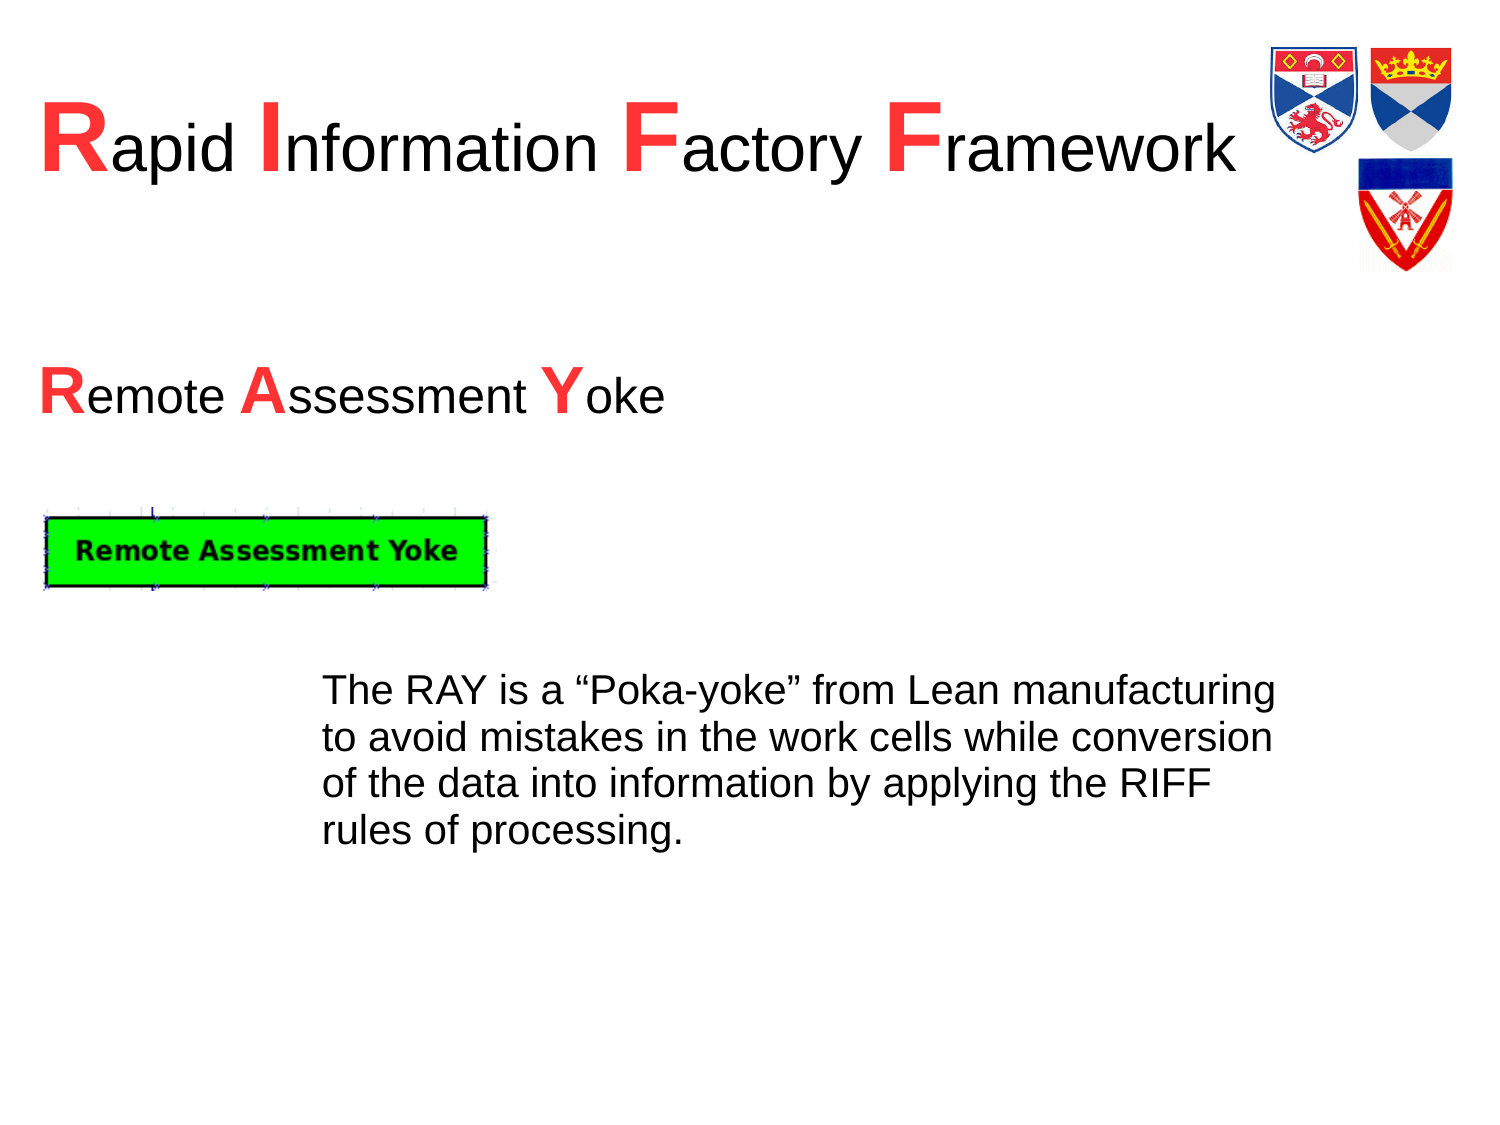

Rapid Information Factory Framework
Remote Assessment Yoke
The RAY is a “Poka-yoke” from Lean manufacturing to avoid mistakes in the work cells while conversion of the data into information by applying the RIFF rules of processing.